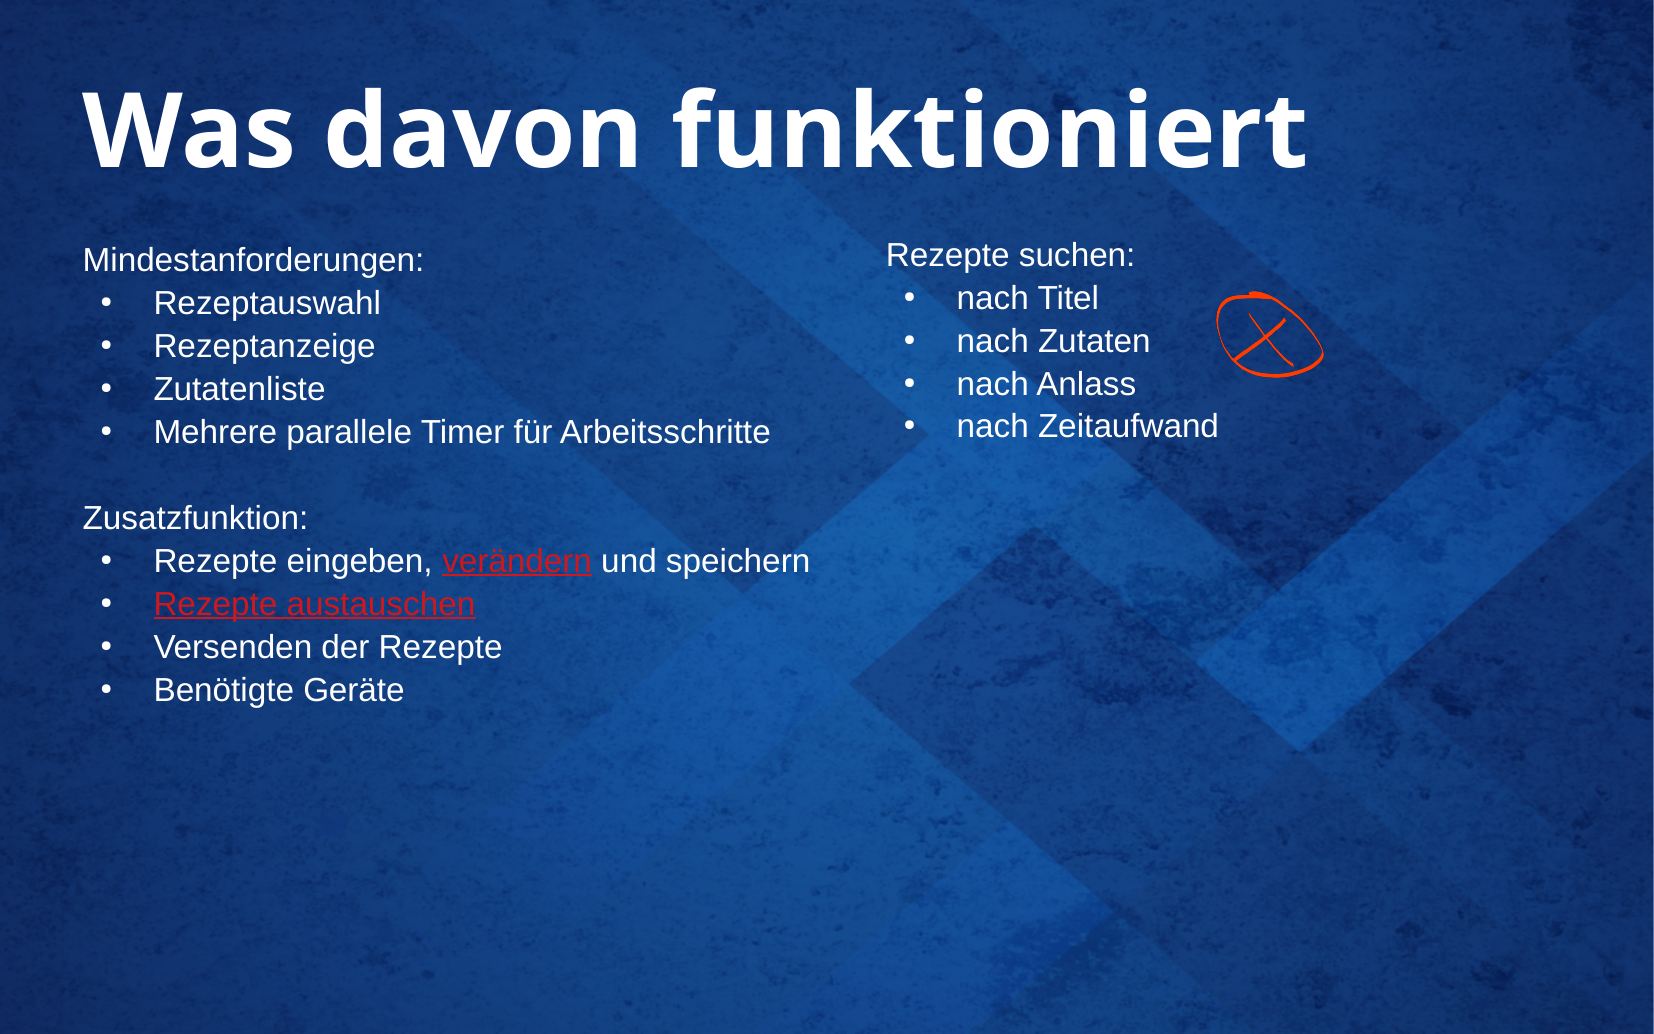

# Was davon funktioniert
Rezepte suchen:
nach Titel
nach Zutaten
nach Anlass
nach Zeitaufwand
Mindestanforderungen:
Rezeptauswahl
Rezeptanzeige
Zutatenliste
Mehrere parallele Timer für Arbeitsschritte
Zusatzfunktion:
Rezepte eingeben, verändern und speichern
Rezepte austauschen
Versenden der Rezepte
Benötigte Geräte